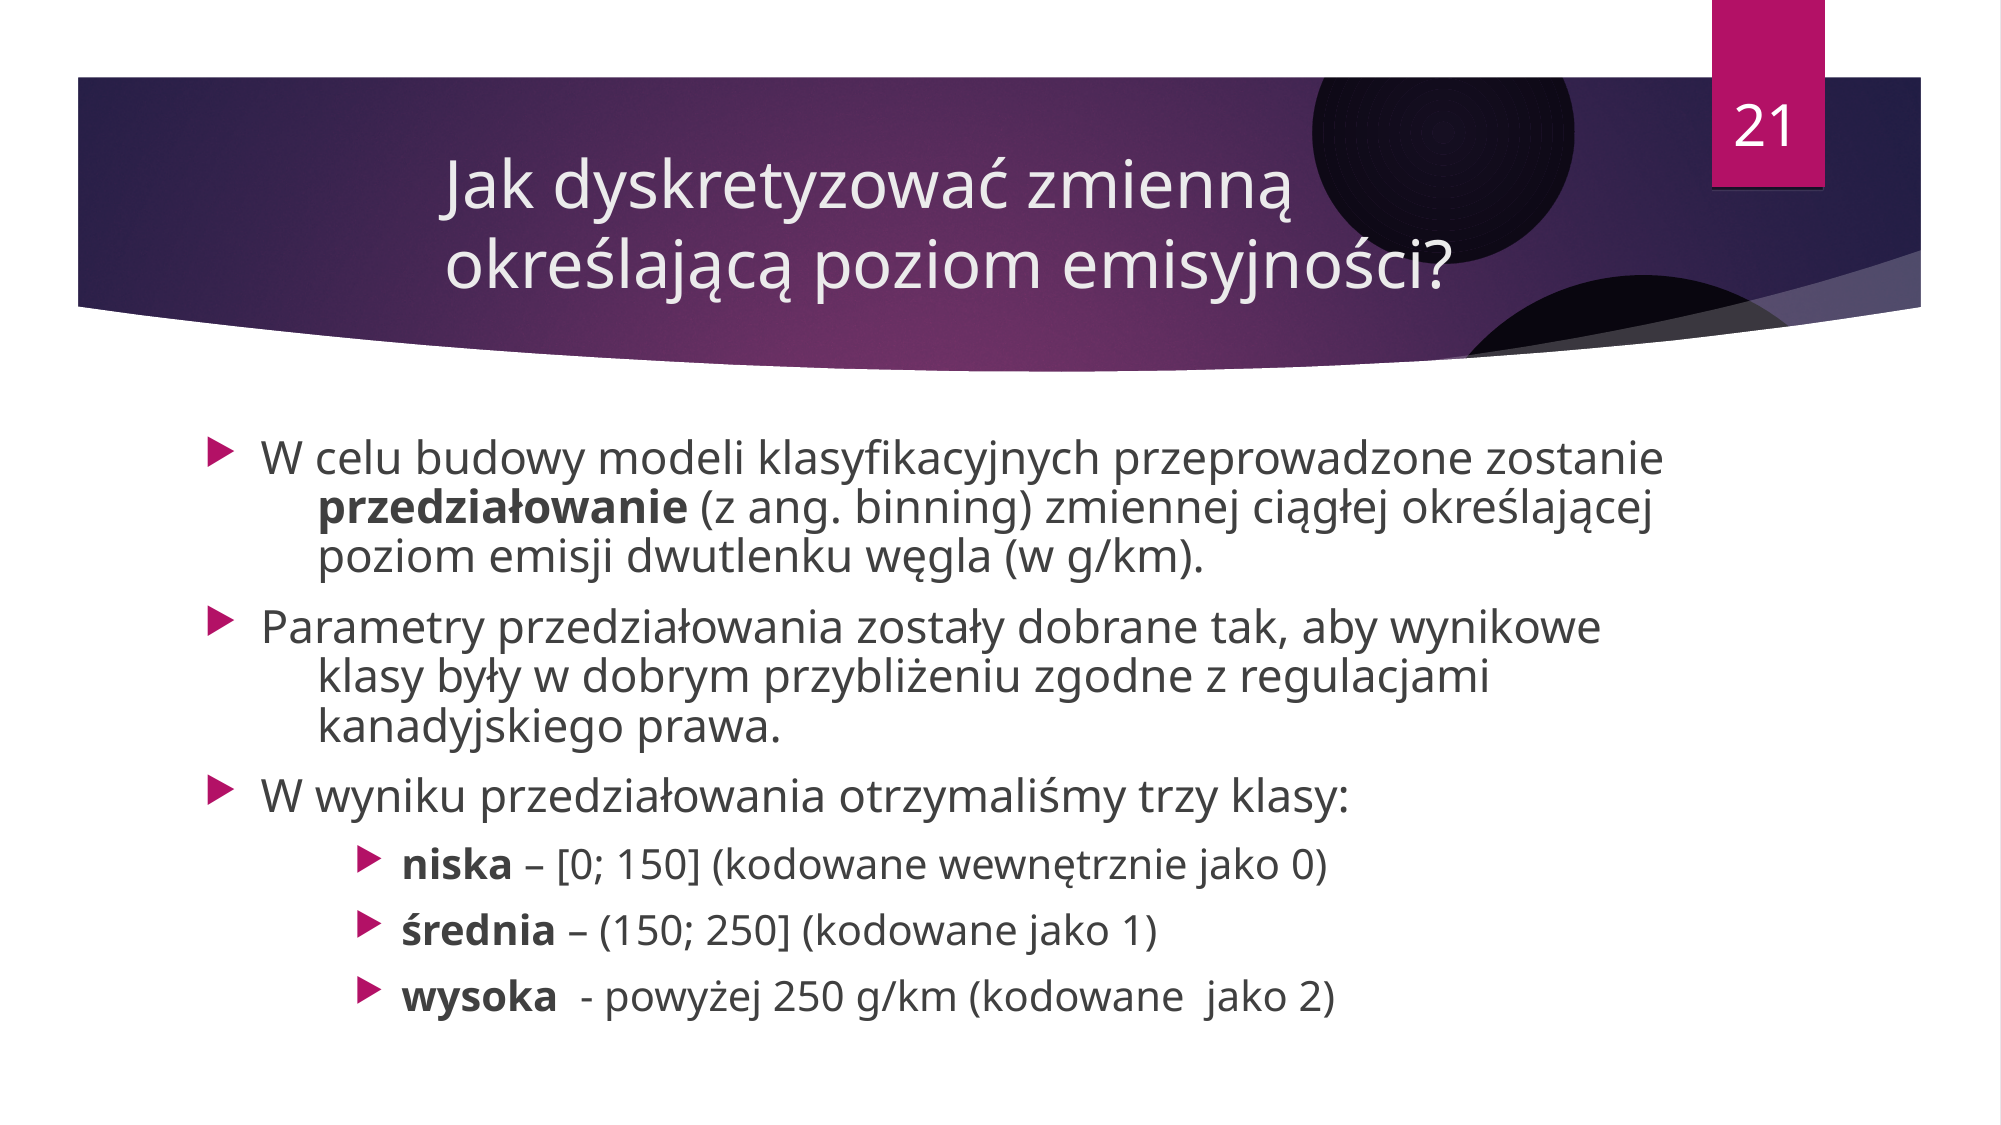

# Jak dyskretyzować zmienną określającą poziom emisyjności?
W celu budowy modeli klasyfikacyjnych przeprowadzone zostanie przedziałowanie (z ang. binning) zmiennej ciągłej określającej poziom emisji dwutlenku węgla (w g/km).
Parametry przedziałowania zostały dobrane tak, aby wynikowe klasy były w dobrym przybliżeniu zgodne z regulacjami kanadyjskiego prawa.
W wyniku przedziałowania otrzymaliśmy trzy klasy:
niska – [0; 150] (kodowane wewnętrznie jako 0)
średnia – (150; 250] (kodowane jako 1)
wysoka - powyżej 250 g/km (kodowane jako 2)